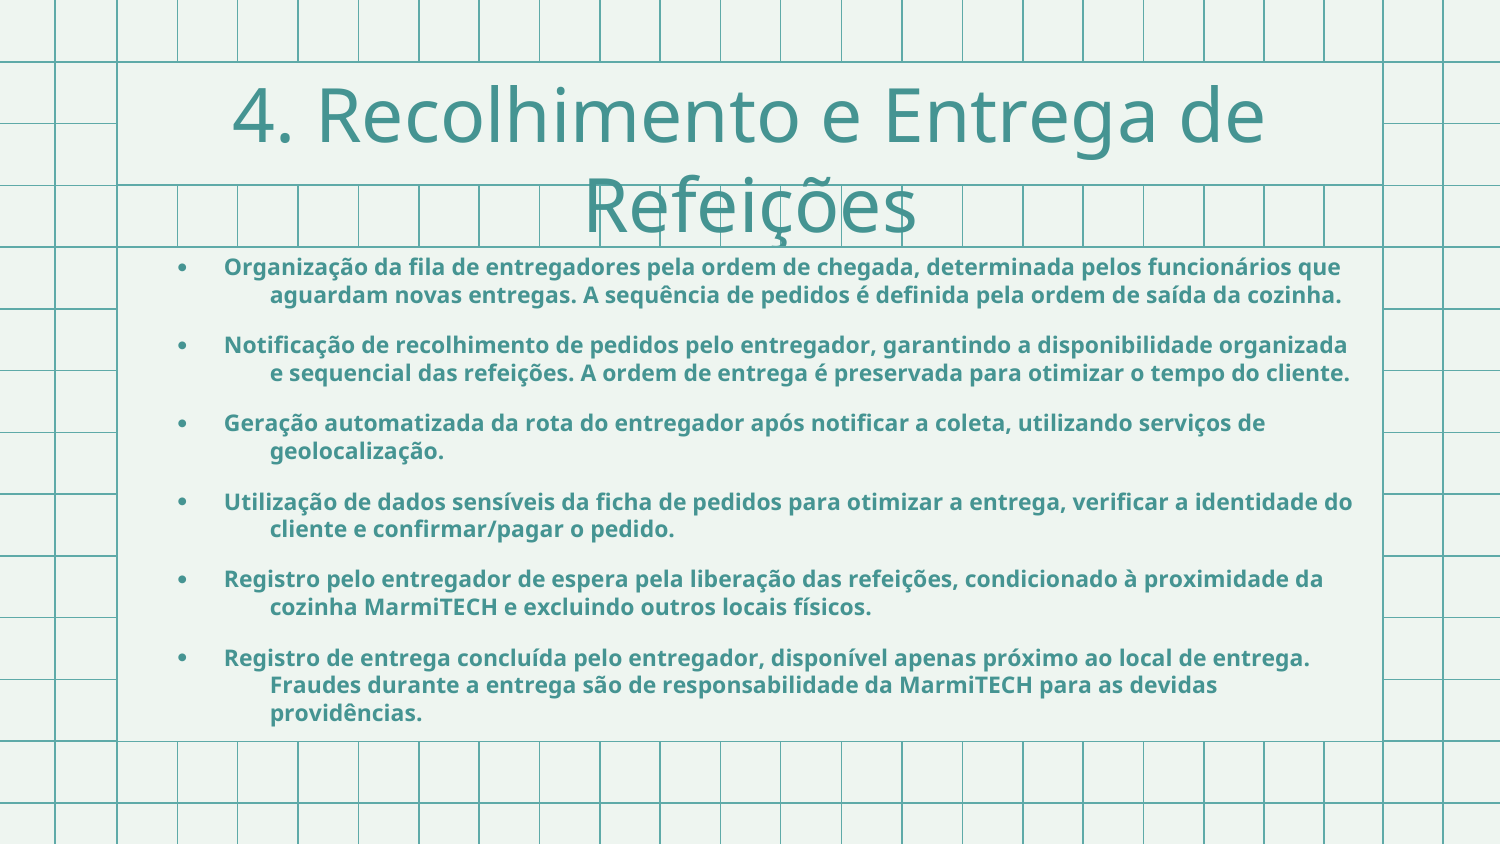

# 4. Recolhimento e Entrega de Refeições
Organização da fila de entregadores pela ordem de chegada, determinada pelos funcionários que aguardam novas entregas. A sequência de pedidos é definida pela ordem de saída da cozinha.
Notificação de recolhimento de pedidos pelo entregador, garantindo a disponibilidade organizada e sequencial das refeições. A ordem de entrega é preservada para otimizar o tempo do cliente.
Geração automatizada da rota do entregador após notificar a coleta, utilizando serviços de geolocalização.
Utilização de dados sensíveis da ficha de pedidos para otimizar a entrega, verificar a identidade do cliente e confirmar/pagar o pedido.
Registro pelo entregador de espera pela liberação das refeições, condicionado à proximidade da cozinha MarmiTECH e excluindo outros locais físicos.
Registro de entrega concluída pelo entregador, disponível apenas próximo ao local de entrega. Fraudes durante a entrega são de responsabilidade da MarmiTECH para as devidas providências.